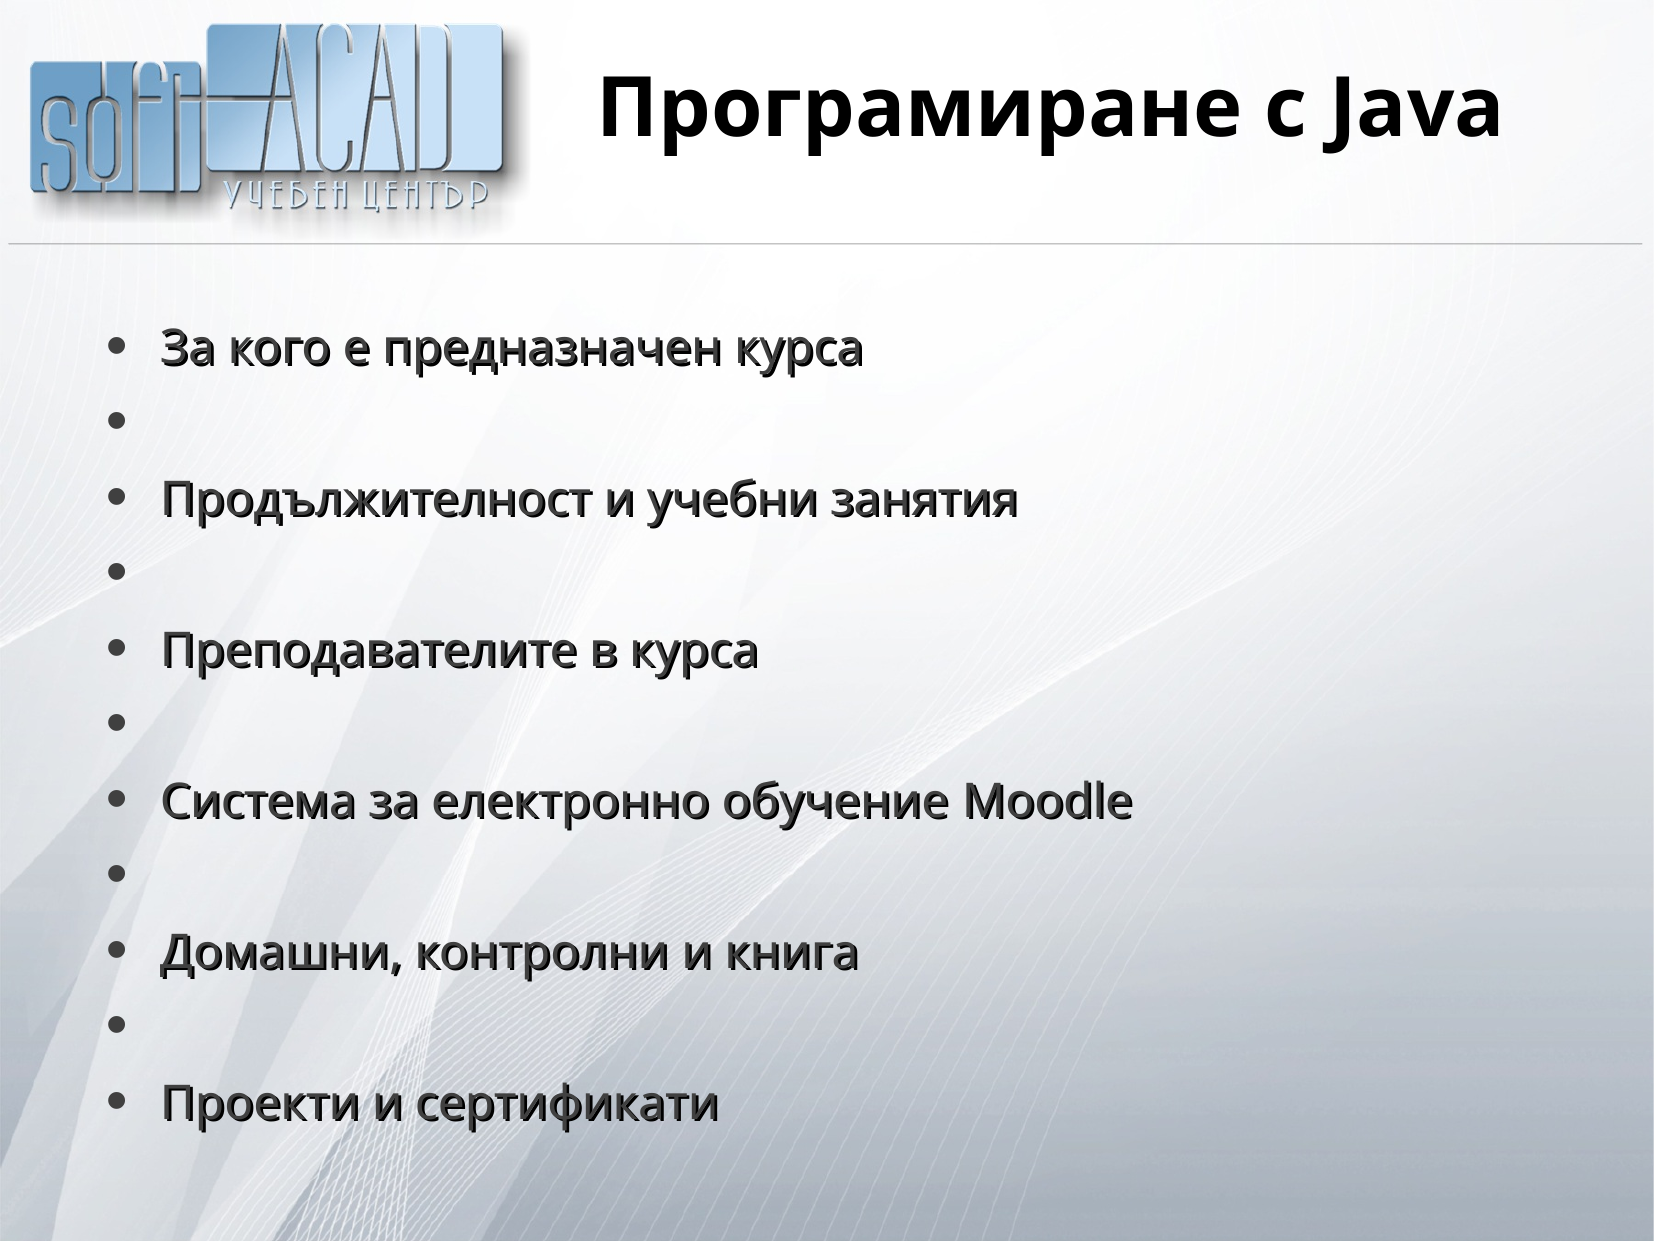

# Програмиране с Java
За кого е предназначен курса
Продължителност и учебни занятия
Преподавателите в курса
Система за електронно обучение Moodle
Домашни, контролни и книга
Проекти и сертификати